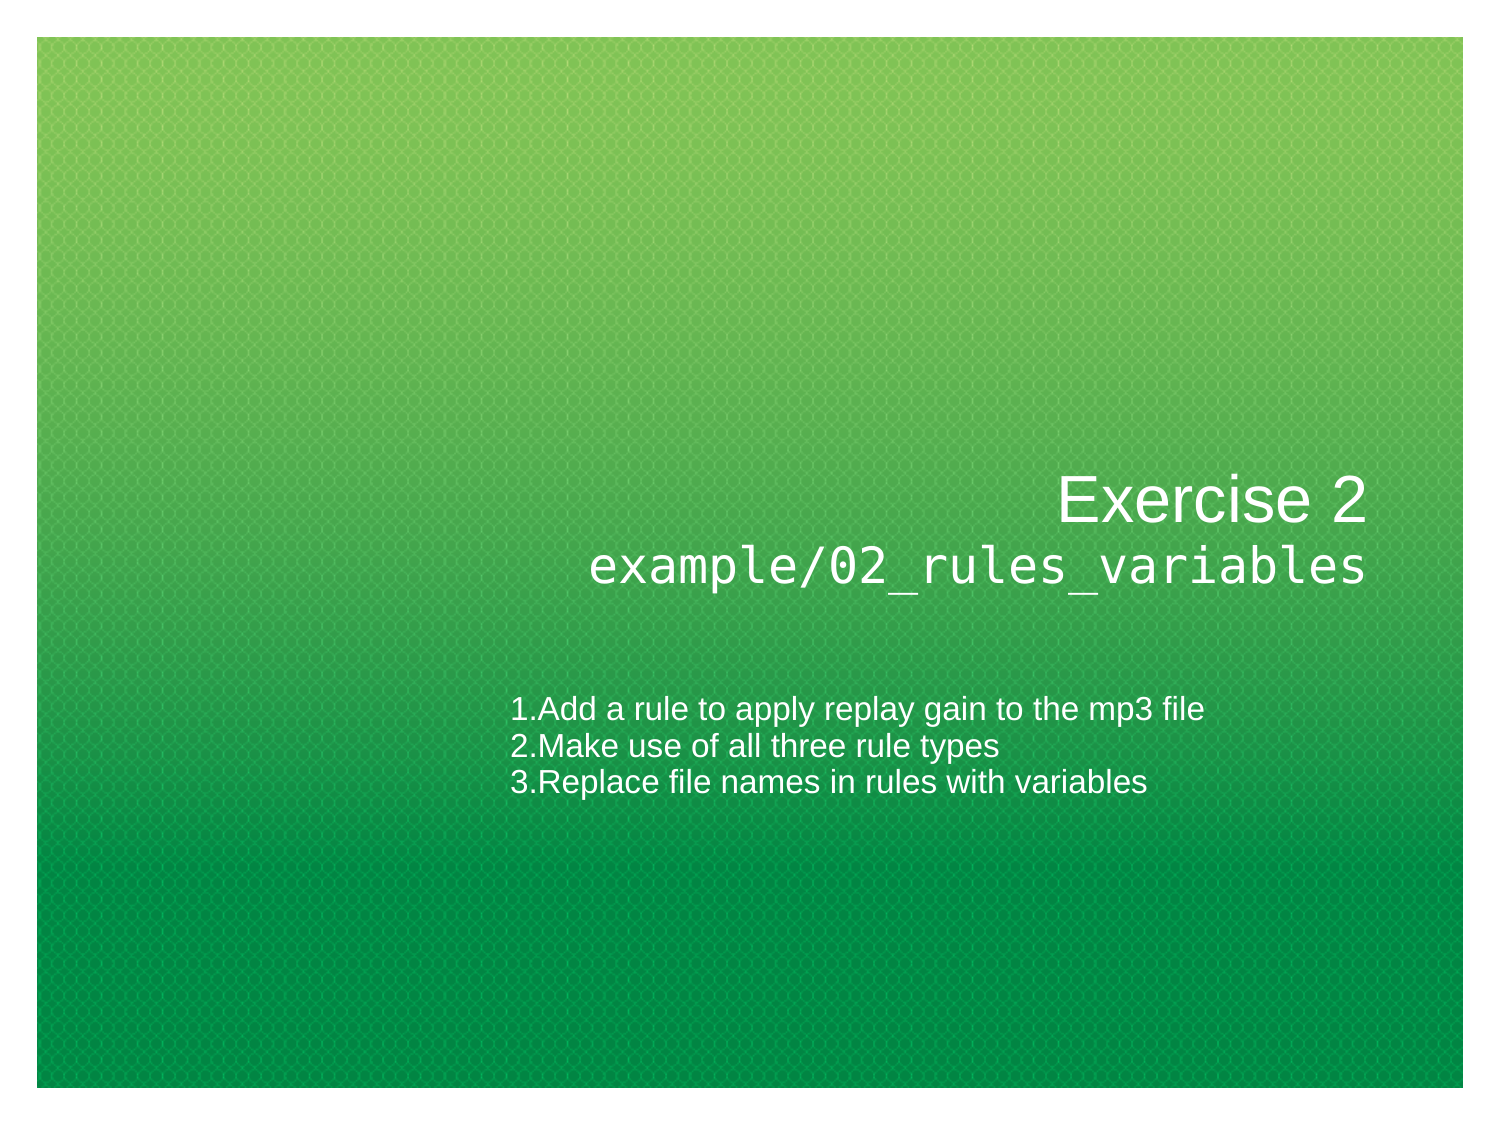

# Exercise 2 example/02_rules_variables
Add a rule to apply replay gain to the mp3 file
Make use of all three rule types
Replace file names in rules with variables